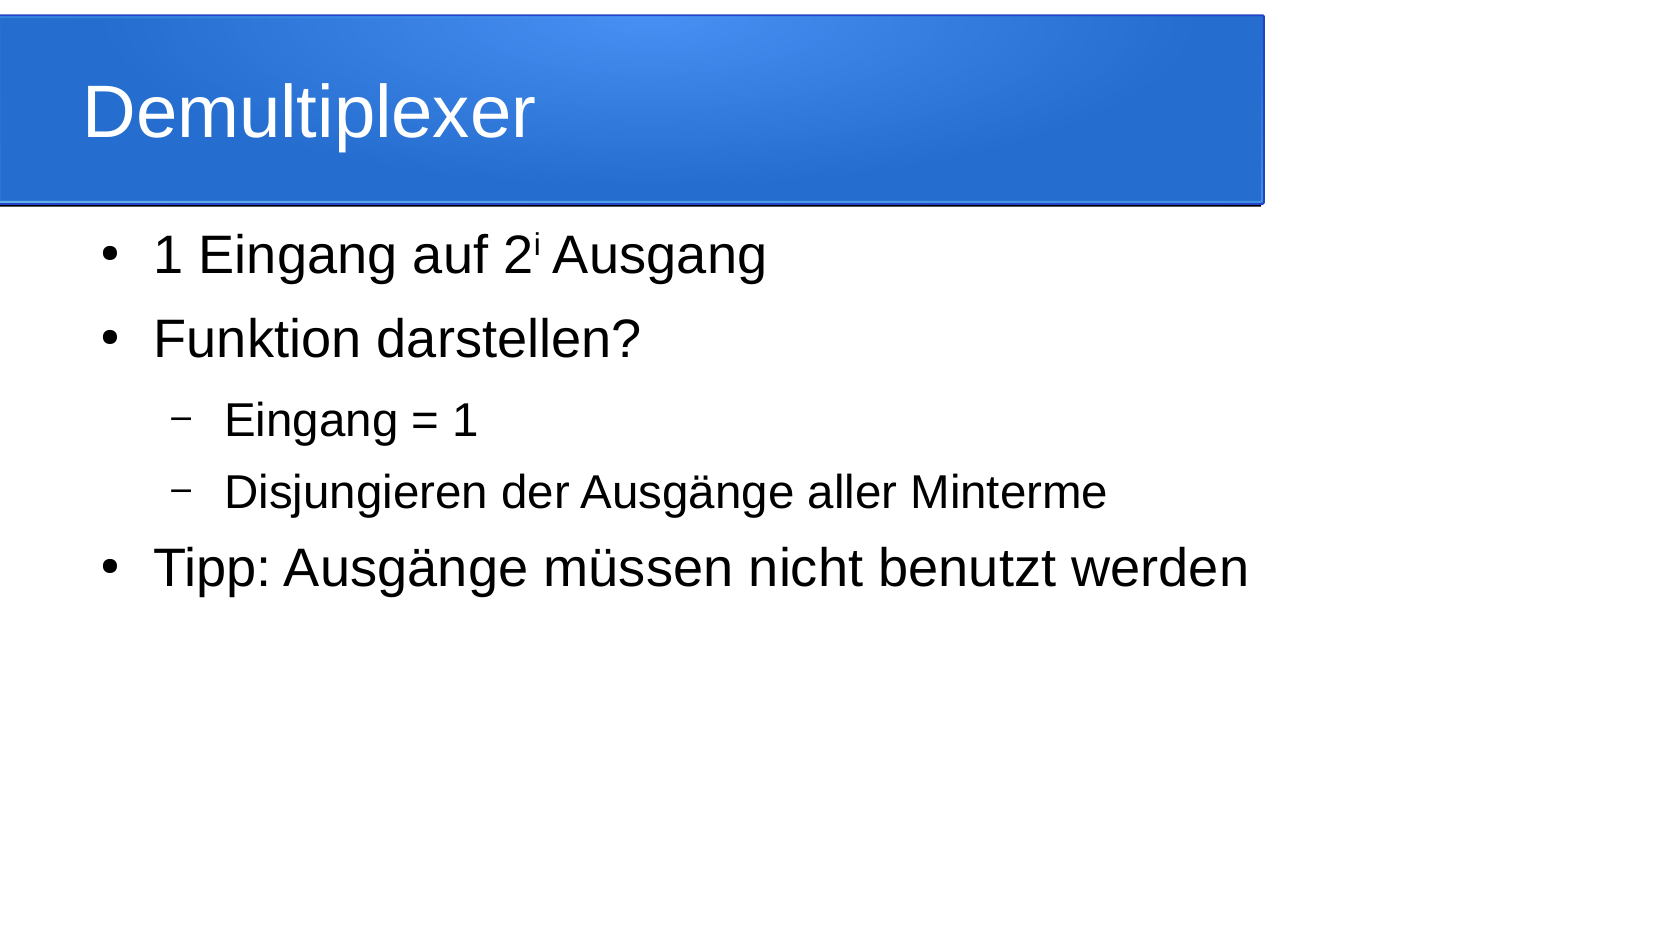

# Demultiplexer
1 Eingang auf 2i Ausgang
Funktion darstellen?
Eingang = 1
Disjungieren der Ausgänge aller Minterme
Tipp: Ausgänge müssen nicht benutzt werden